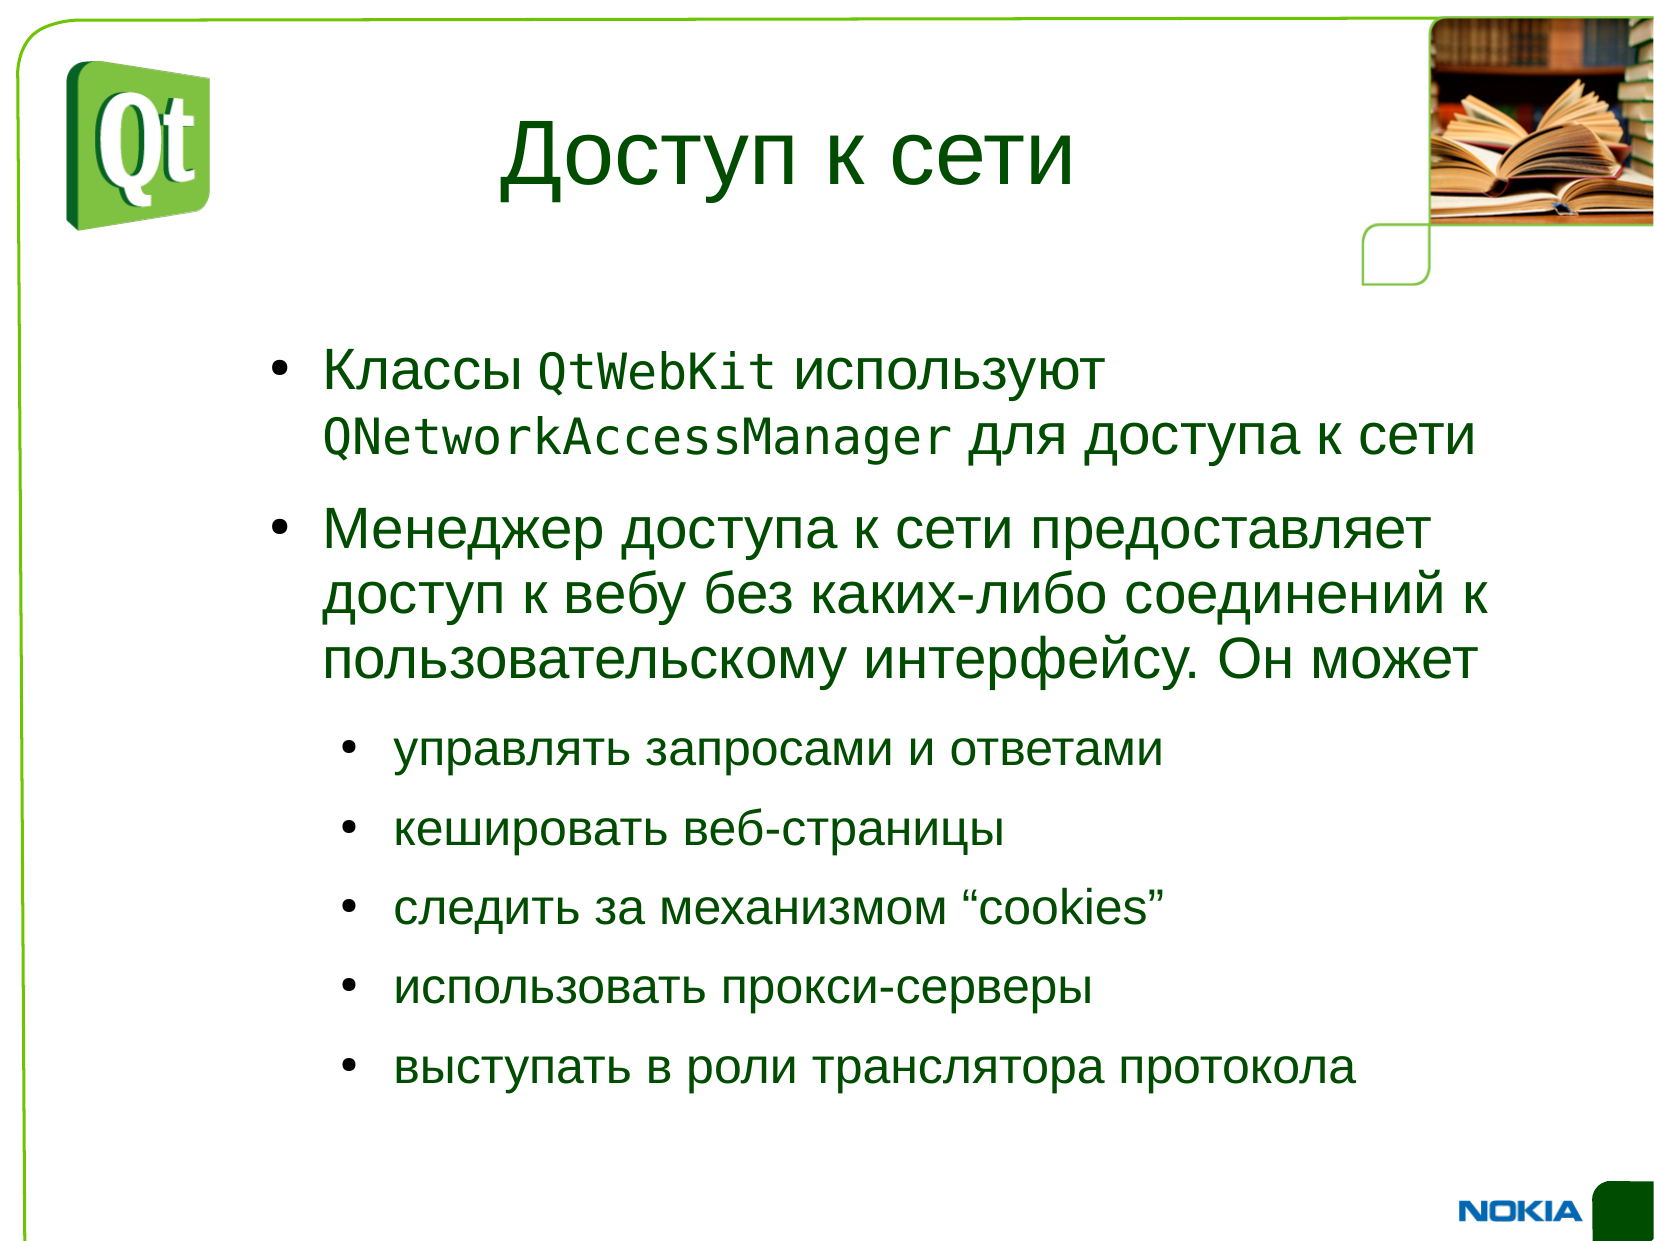

# Доступ к сети
Классы QtWebKit используют QNetworkAccessManager для доступа к сети
Менеджер доступа к сети предоставляет доступ к вебу без каких-либо соединений к пользовательскому интерфейсу. Он может
управлять запросами и ответами
кешировать веб-страницы
cледить за механизмом “cookies”
использовать прокси-серверы
выступать в роли транслятора протокола